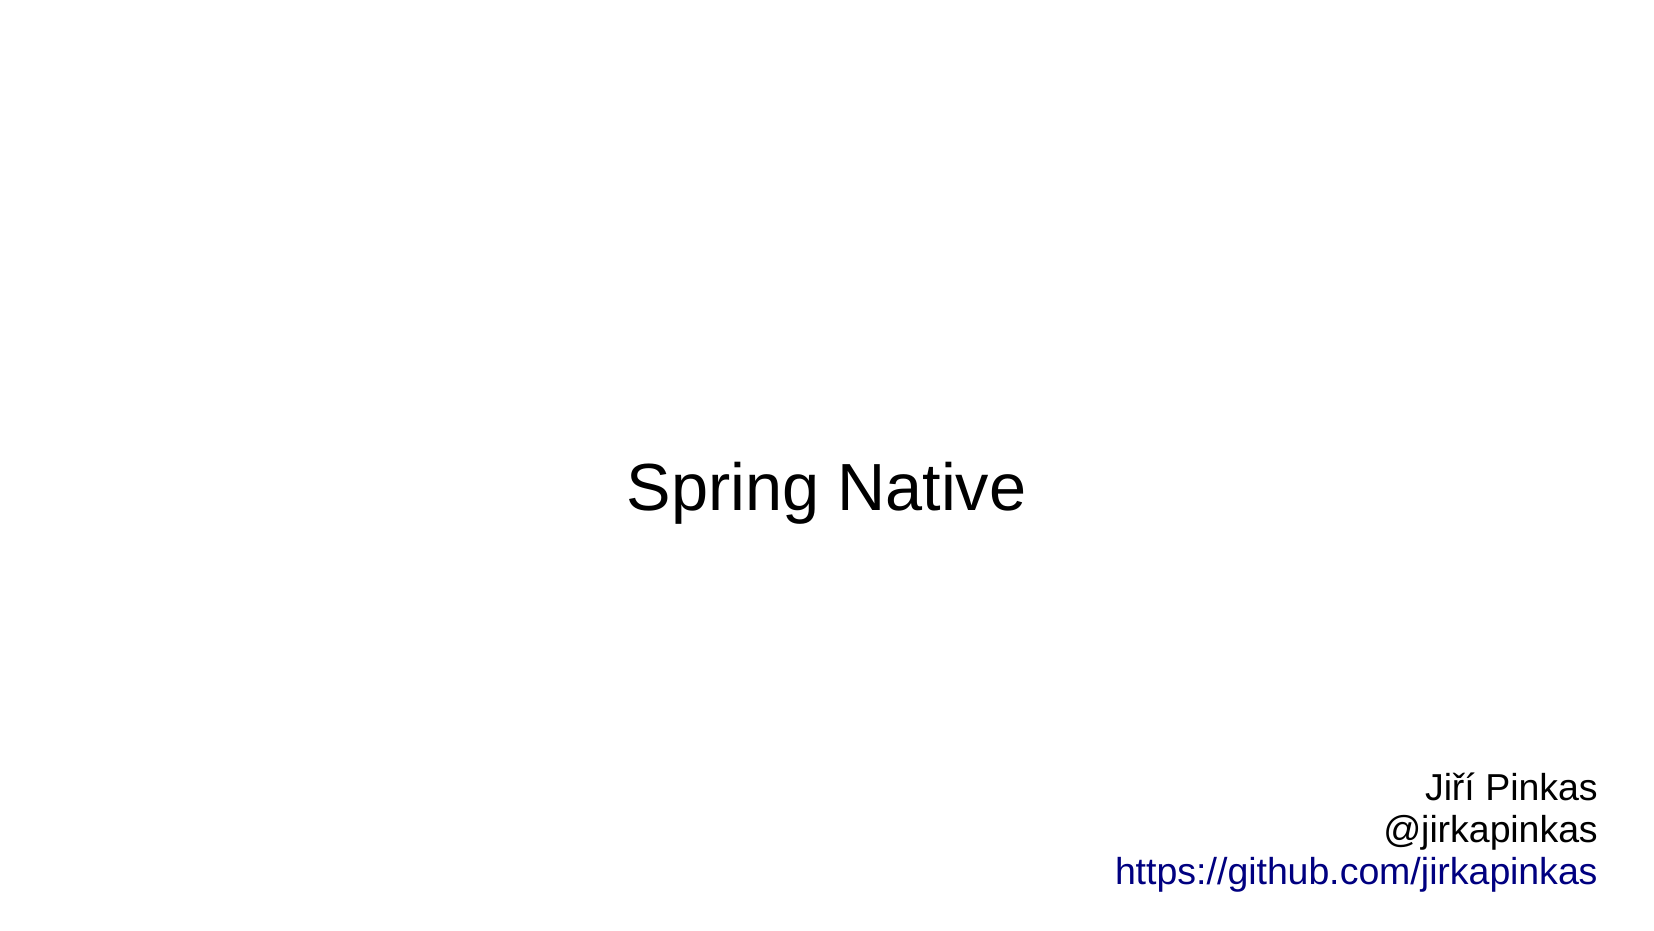

#
Spring Native
Jiří Pinkas
@jirkapinkas
https://github.com/jirkapinkas